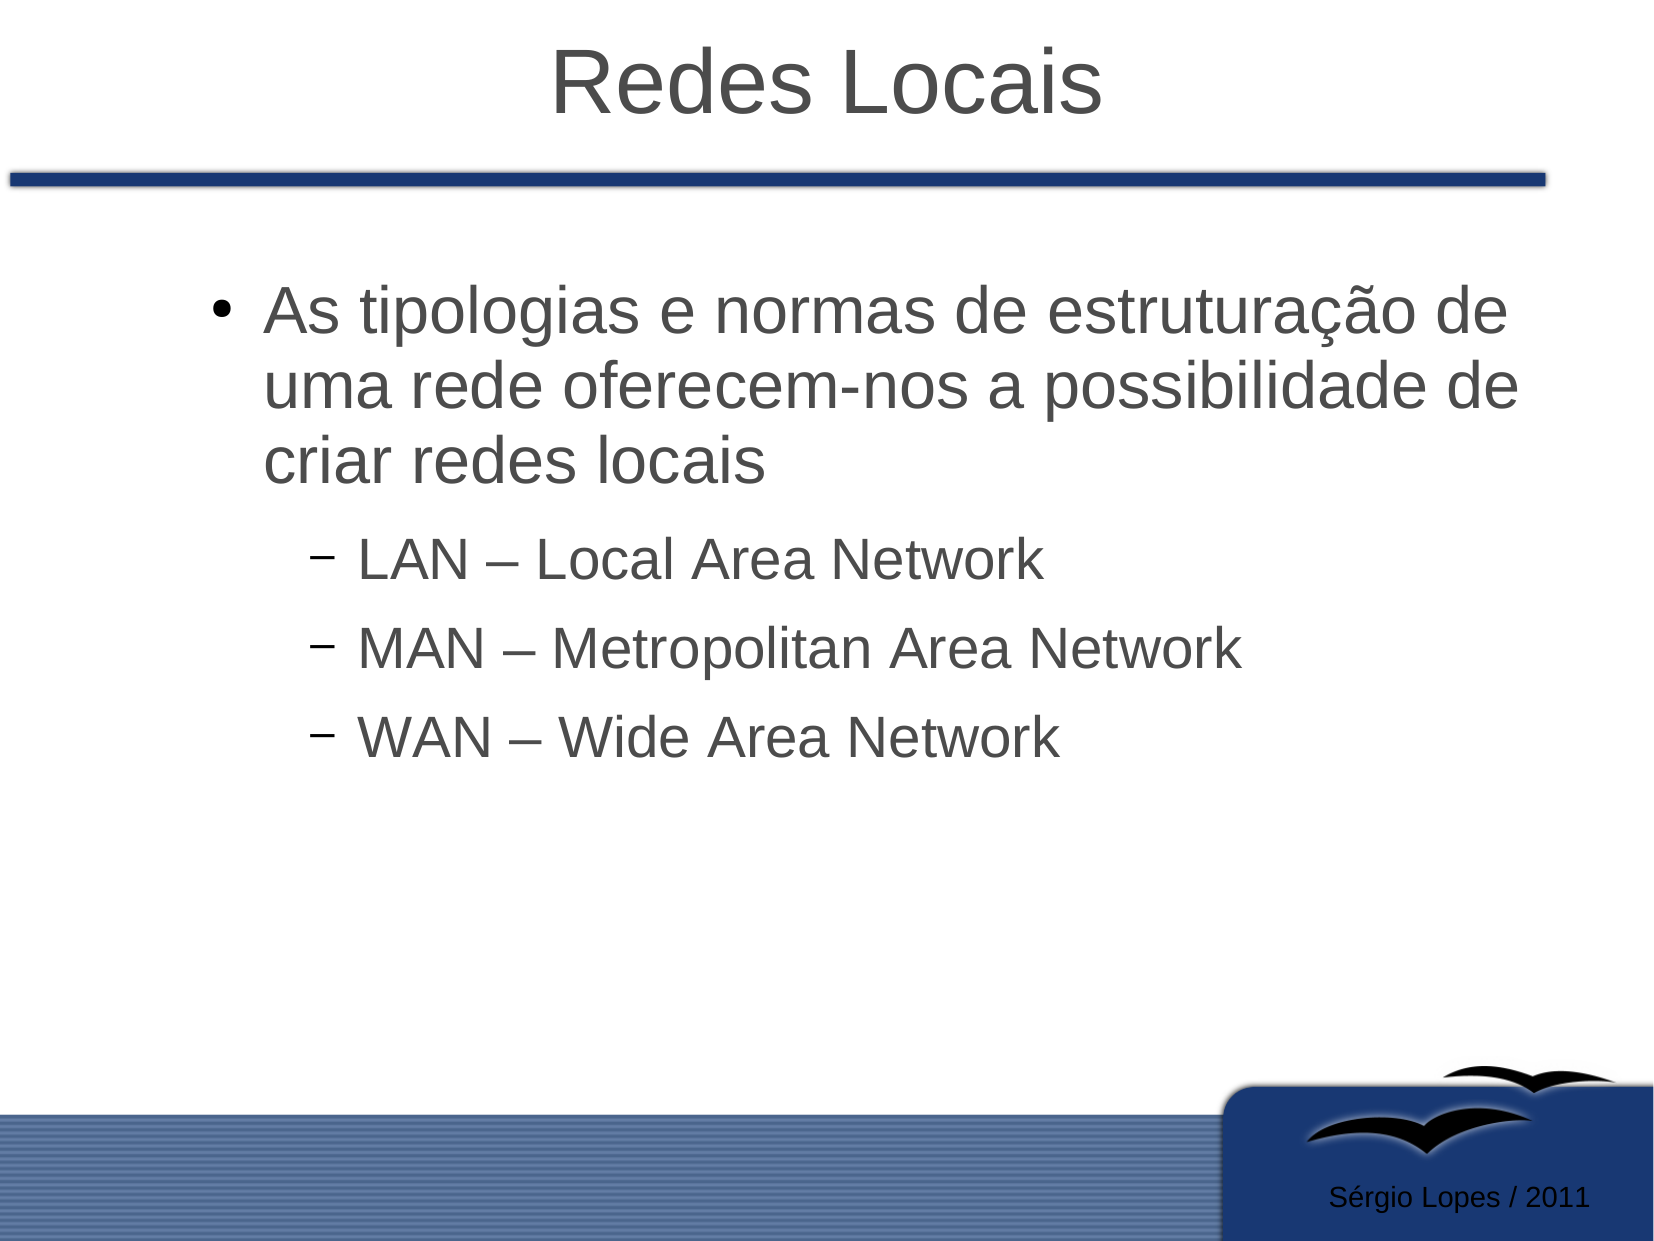

# Redes Locais
As tipologias e normas de estruturação de uma rede oferecem-nos a possibilidade de criar redes locais
LAN – Local Area Network
MAN – Metropolitan Area Network
WAN – Wide Area Network
Sérgio Lopes / 2011